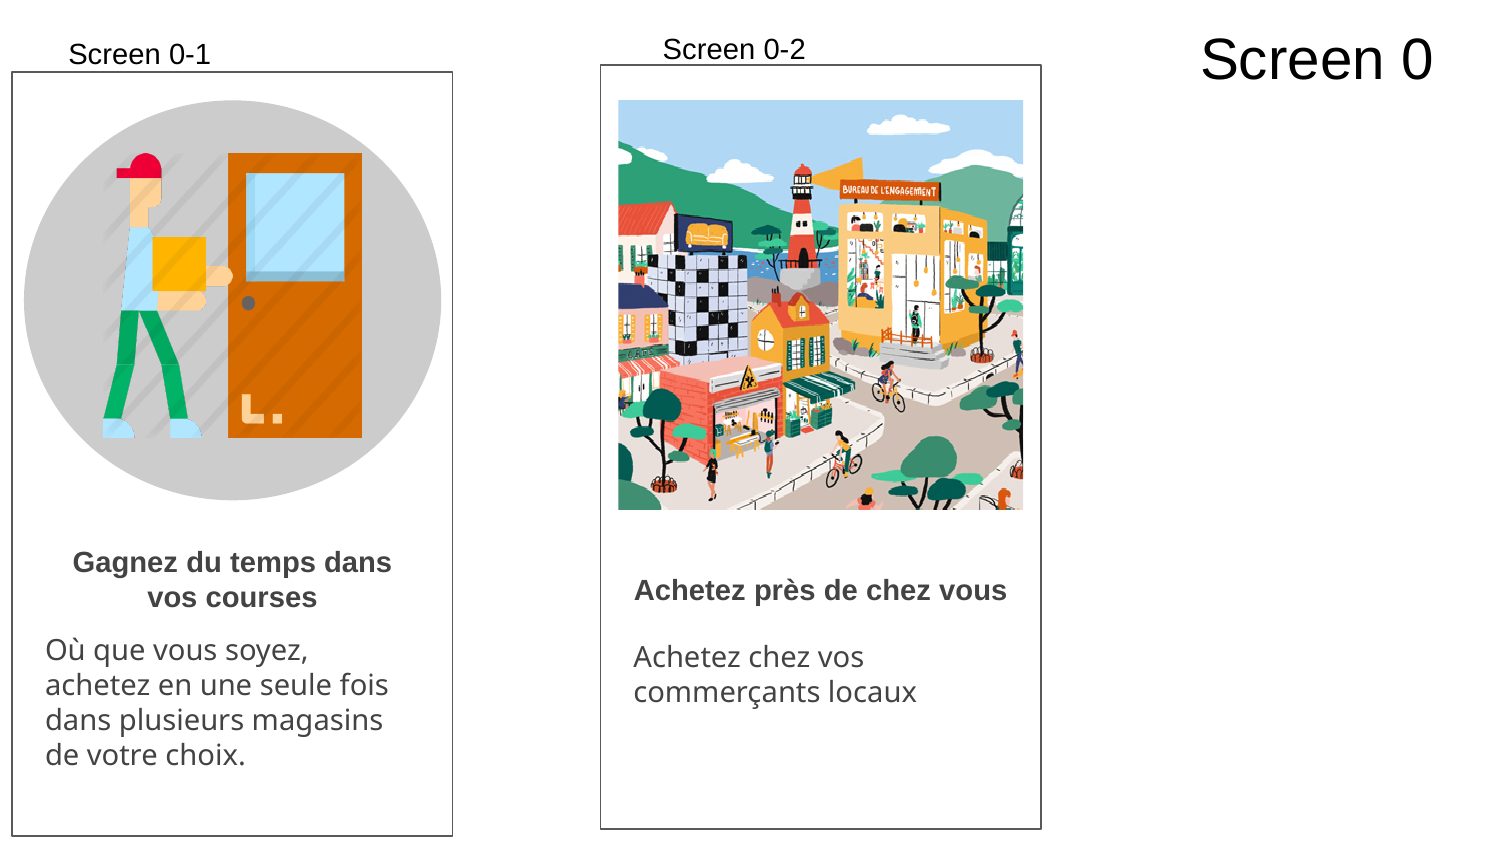

# Screen 0
Screen 0-2
Screen 0-1
Gagnez du temps dans vos courses
Achetez près de chez vous
Où que vous soyez, achetez en une seule fois dans plusieurs magasins de votre choix.
Achetez chez vos commerçants locaux